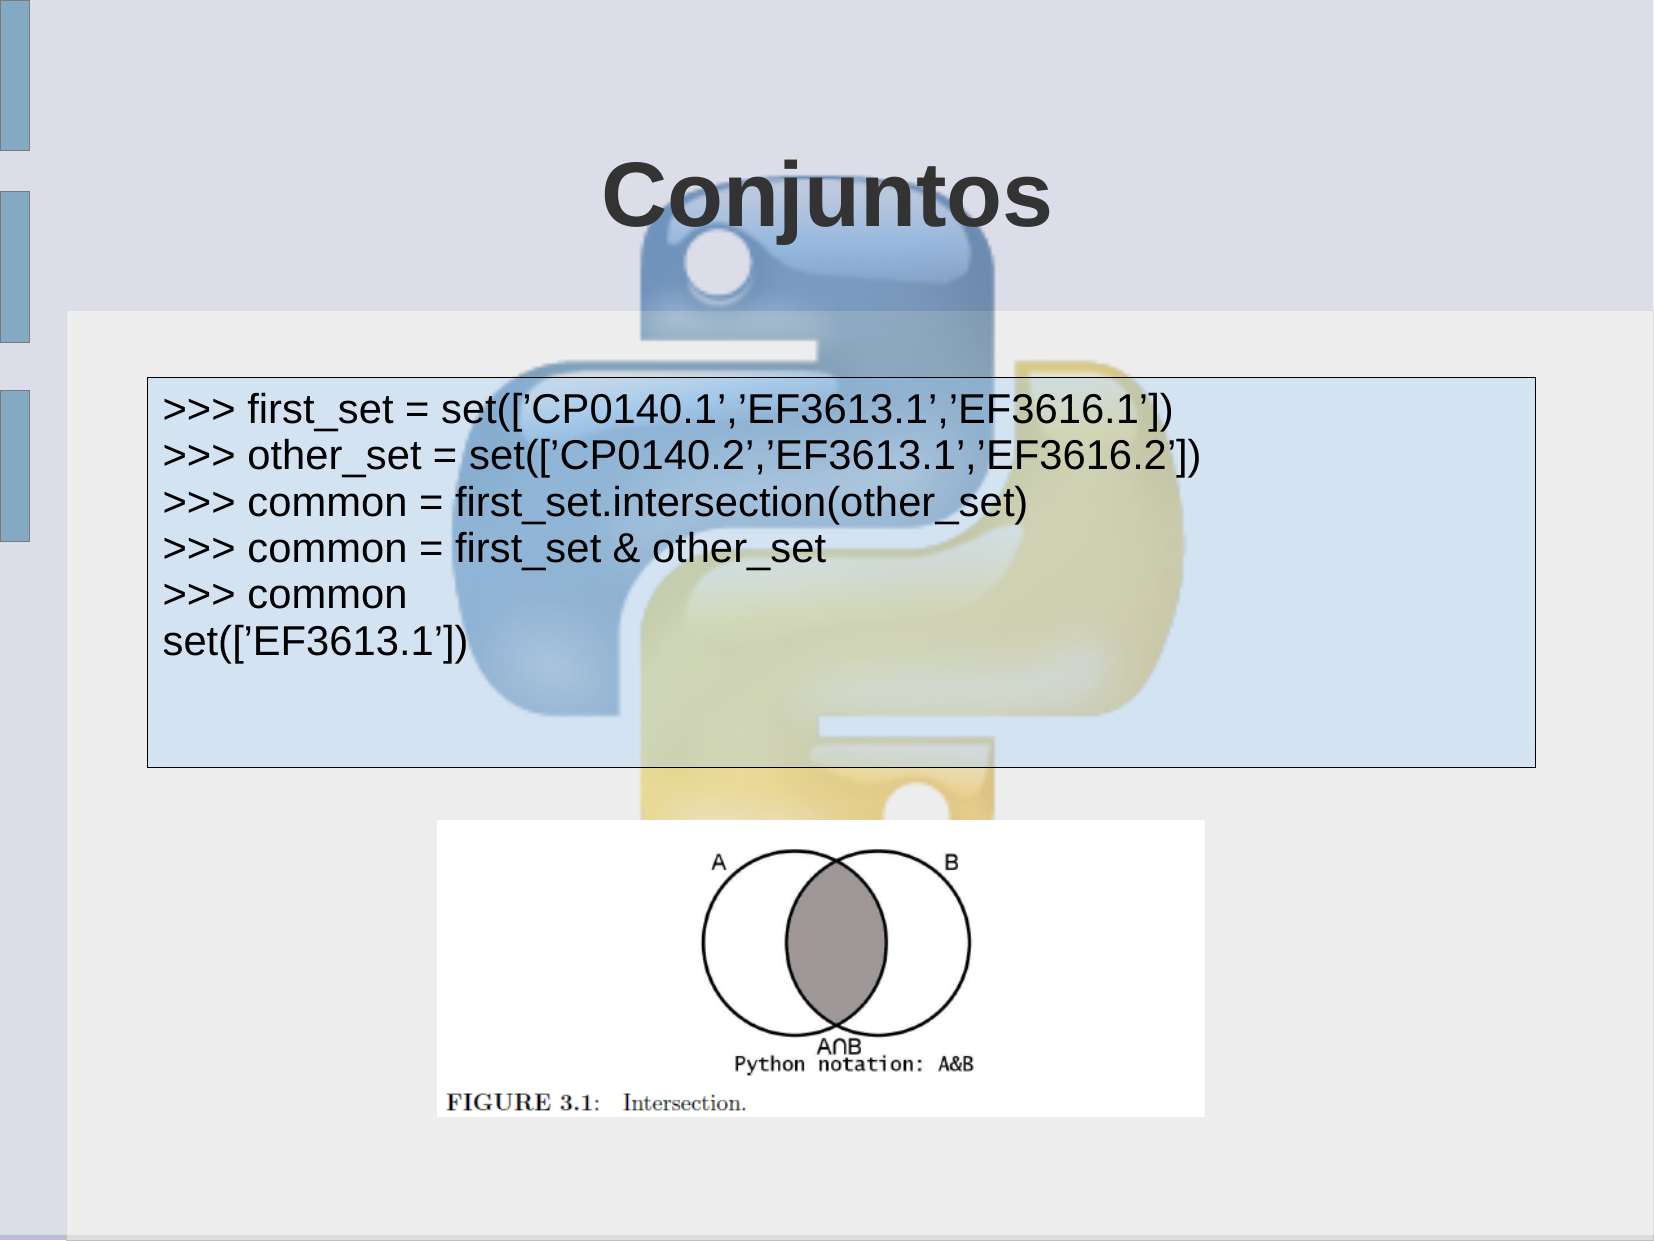

# Conjuntos
>>> first_set = set([’CP0140.1’,’EF3613.1’,’EF3616.1’])
>>> other_set = set([’CP0140.2’,’EF3613.1’,’EF3616.2’])
>>> common = first_set.intersection(other_set)
>>> common = first_set & other_set
>>> common
set([’EF3613.1’])